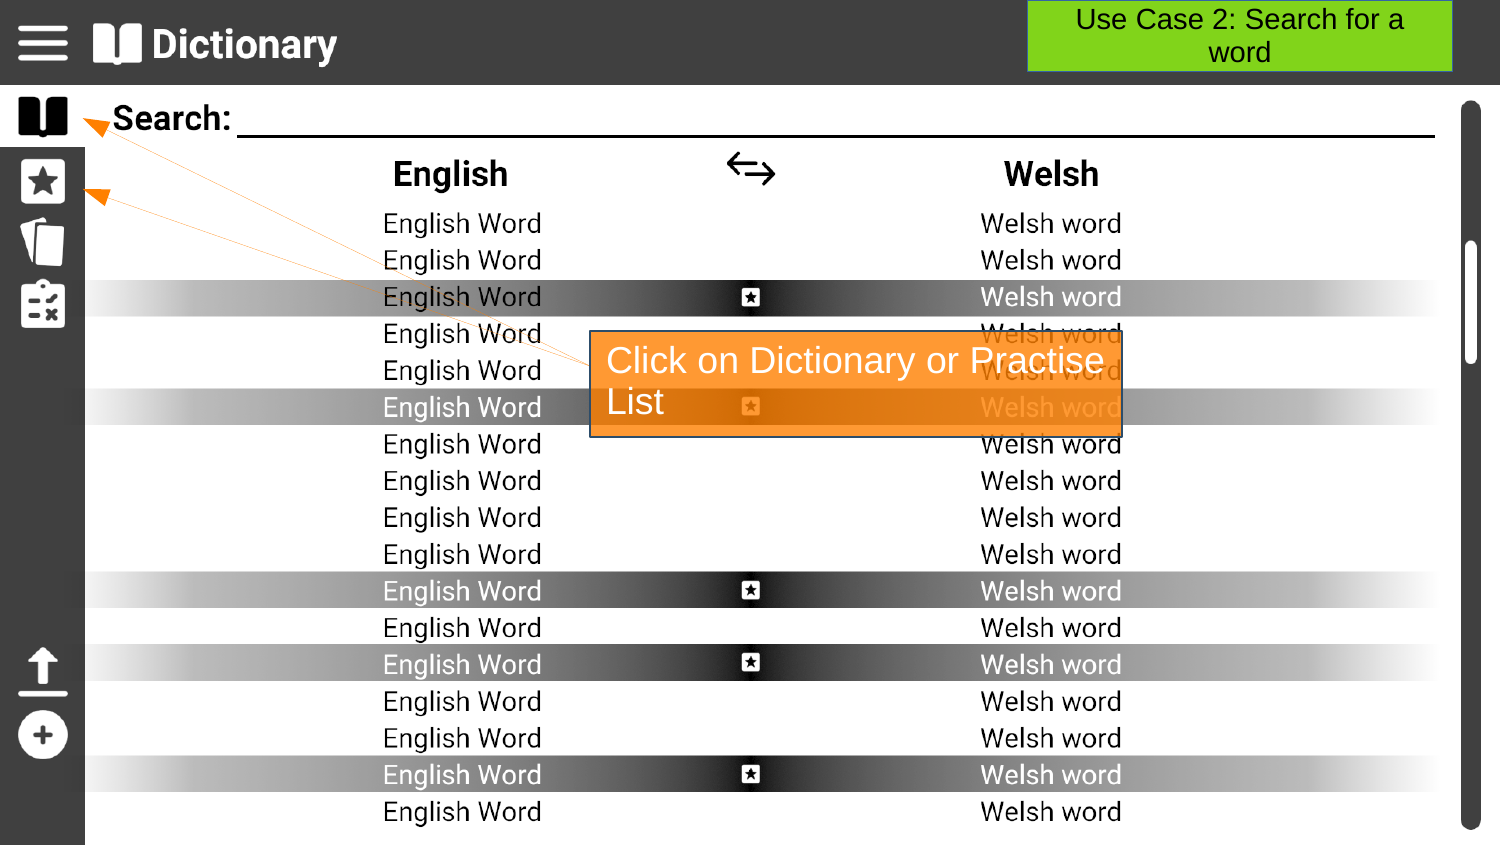

Use Case 2: Search for a word
Click on Dictionary or Practise List